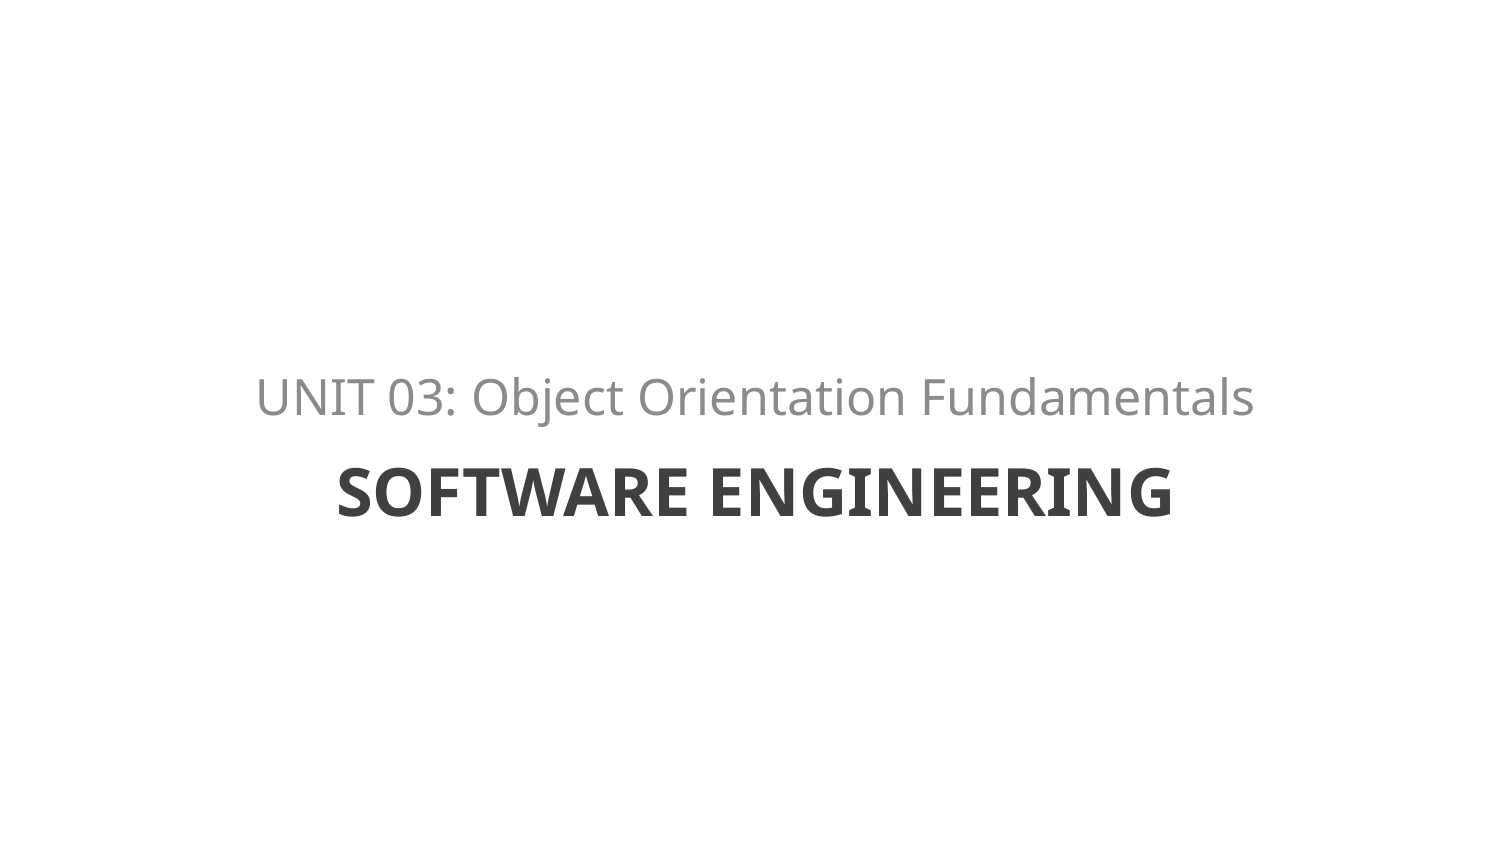

UNIT 03: Object Orientation Fundamentals
# SOFTWARE ENGINEERING